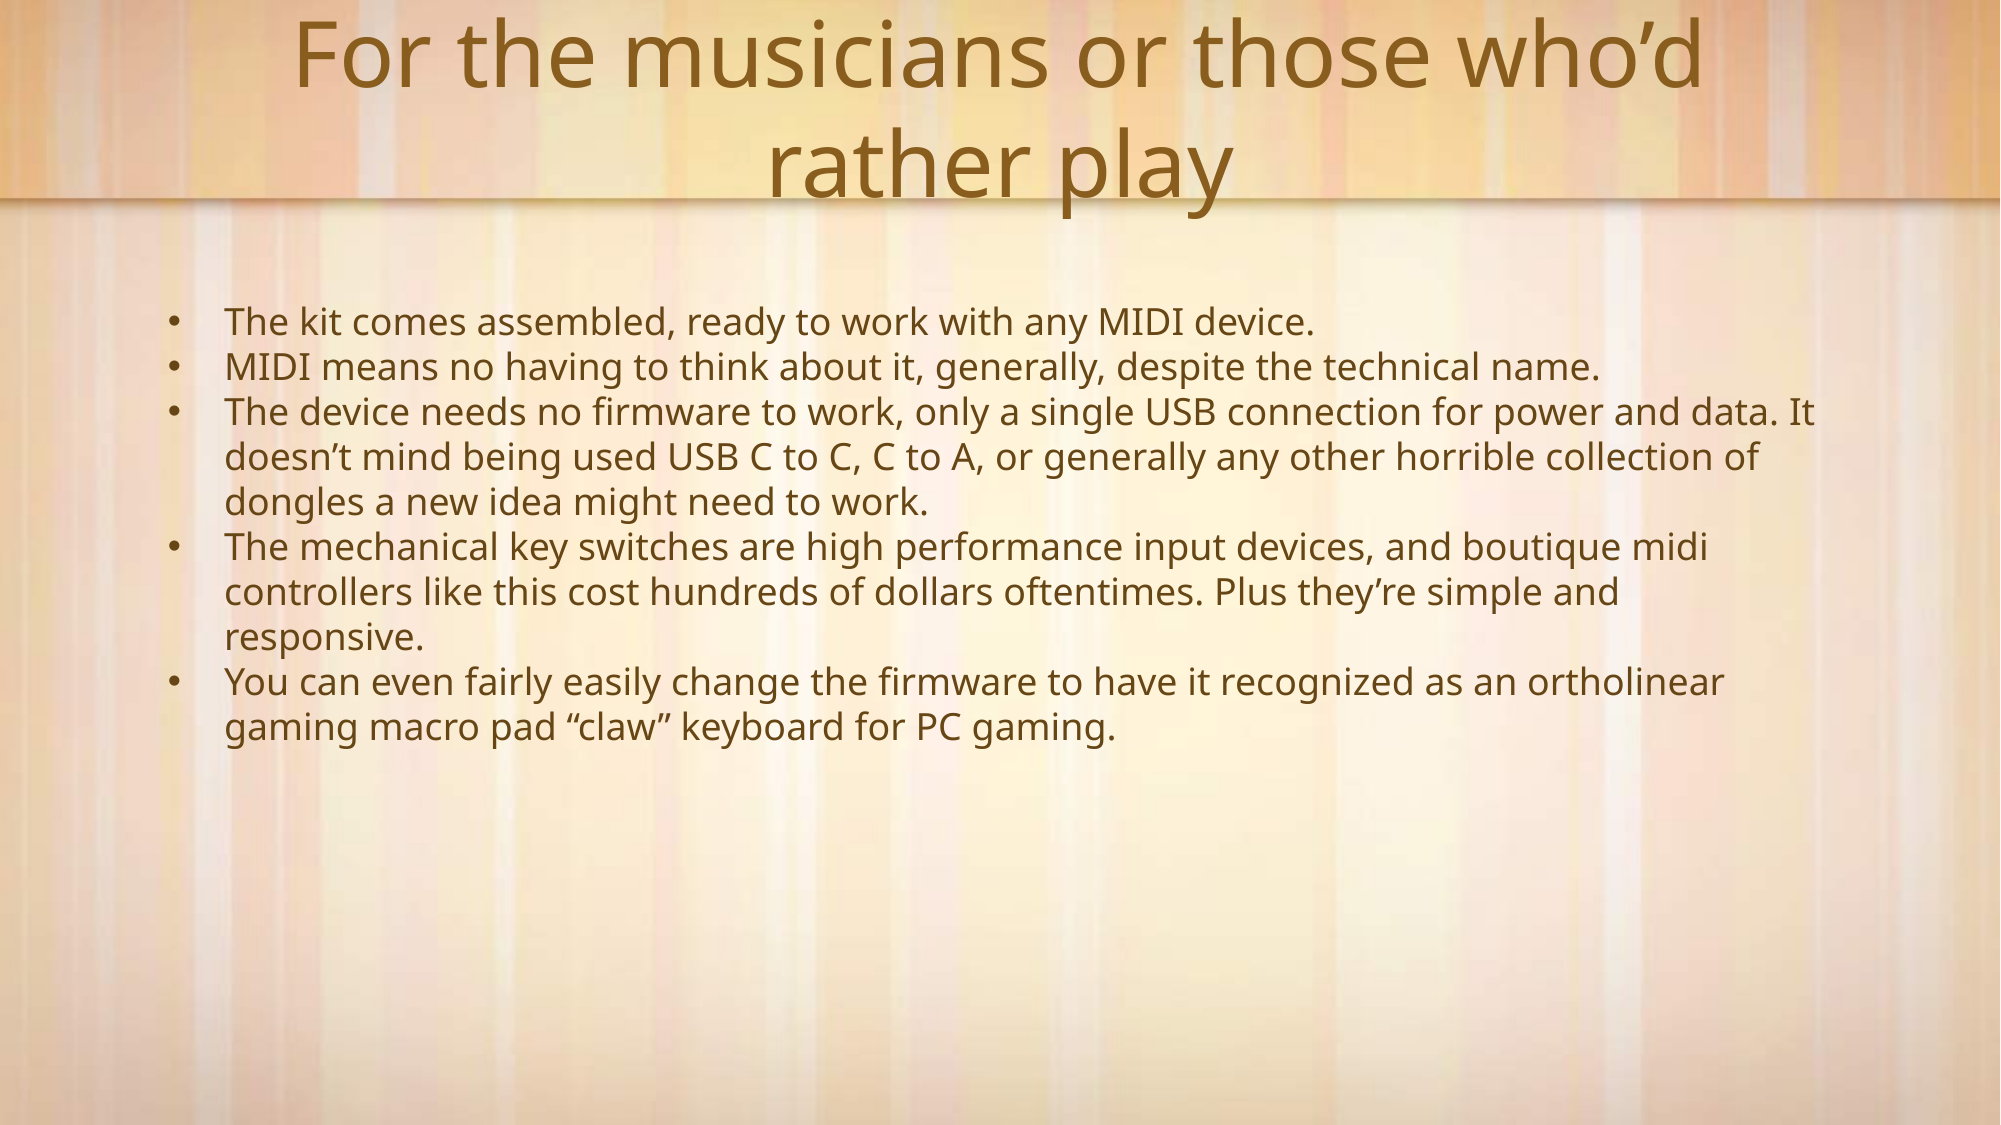

For the musicians or those who’d rather play
# The kit comes assembled, ready to work with any MIDI device.
MIDI means no having to think about it, generally, despite the technical name.
The device needs no firmware to work, only a single USB connection for power and data. It doesn’t mind being used USB C to C, C to A, or generally any other horrible collection of dongles a new idea might need to work.
The mechanical key switches are high performance input devices, and boutique midi controllers like this cost hundreds of dollars oftentimes. Plus they’re simple and responsive.
You can even fairly easily change the firmware to have it recognized as an ortholinear gaming macro pad “claw” keyboard for PC gaming.